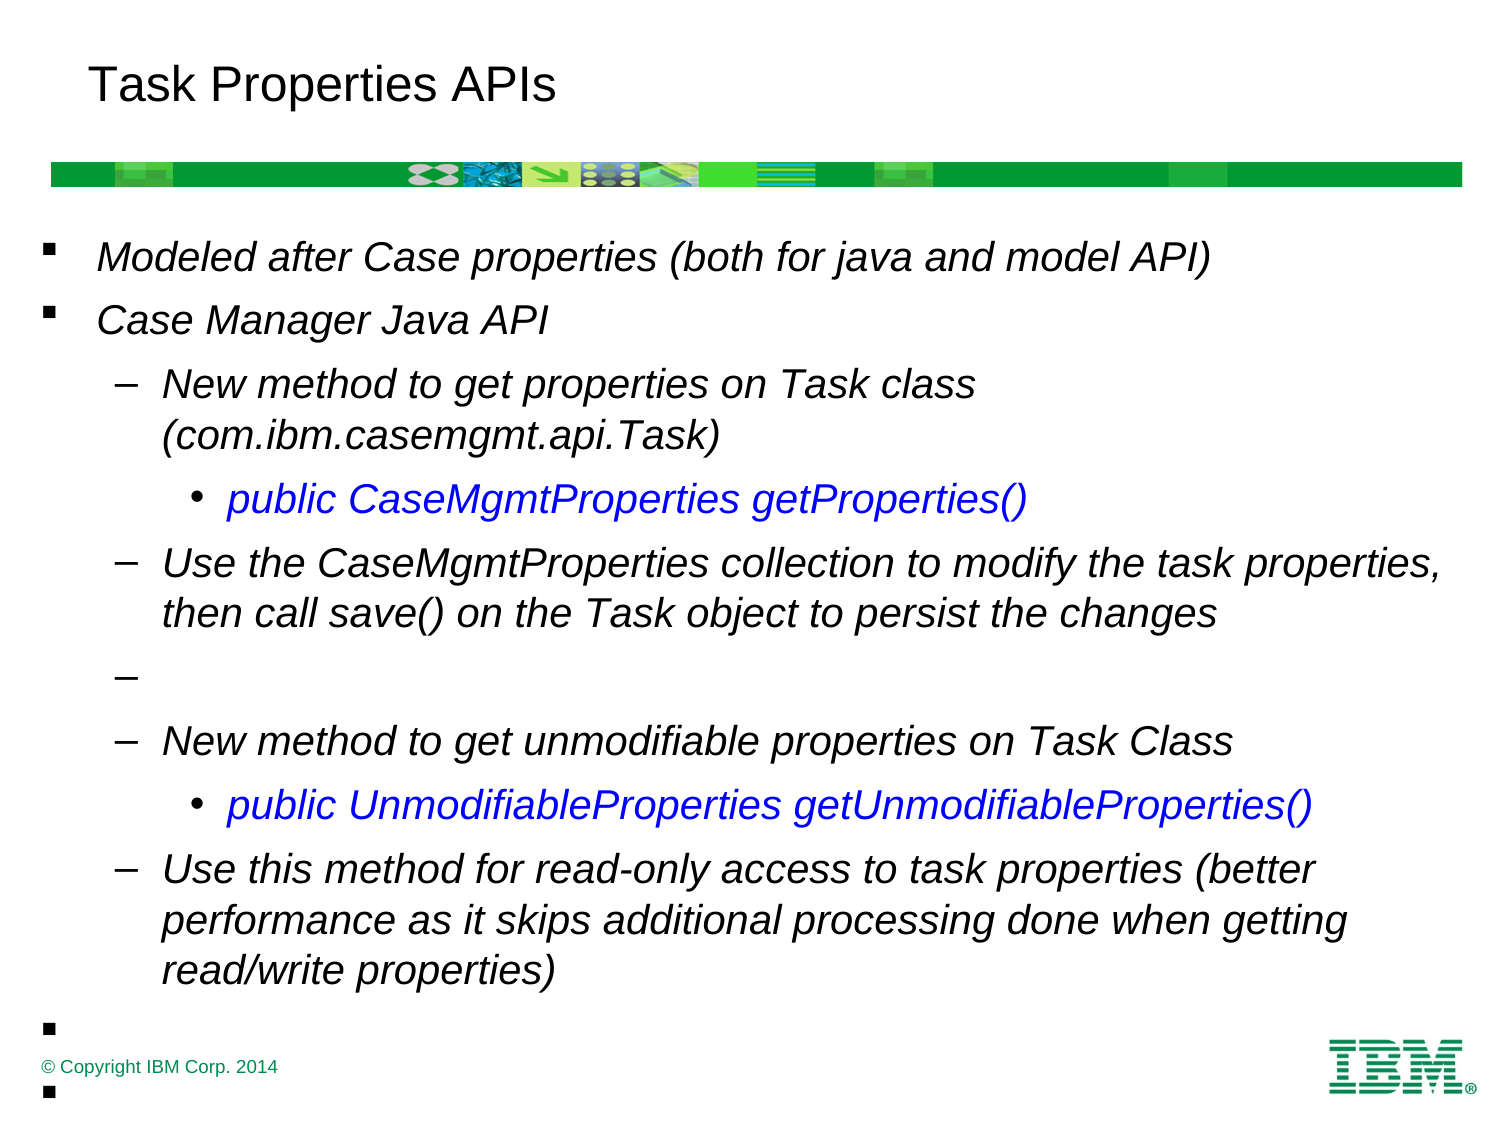

# Task Properties APIs
Modeled after Case properties (both for java and model API)
Case Manager Java API
New method to get properties on Task class (com.ibm.casemgmt.api.Task)
public CaseMgmtProperties getProperties()
Use the CaseMgmtProperties collection to modify the task properties, then call save() on the Task object to persist the changes
New method to get unmodifiable properties on Task Class
public UnmodifiableProperties getUnmodifiableProperties()
Use this method for read-only access to task properties (better performance as it skips additional processing done when getting read/write properties)